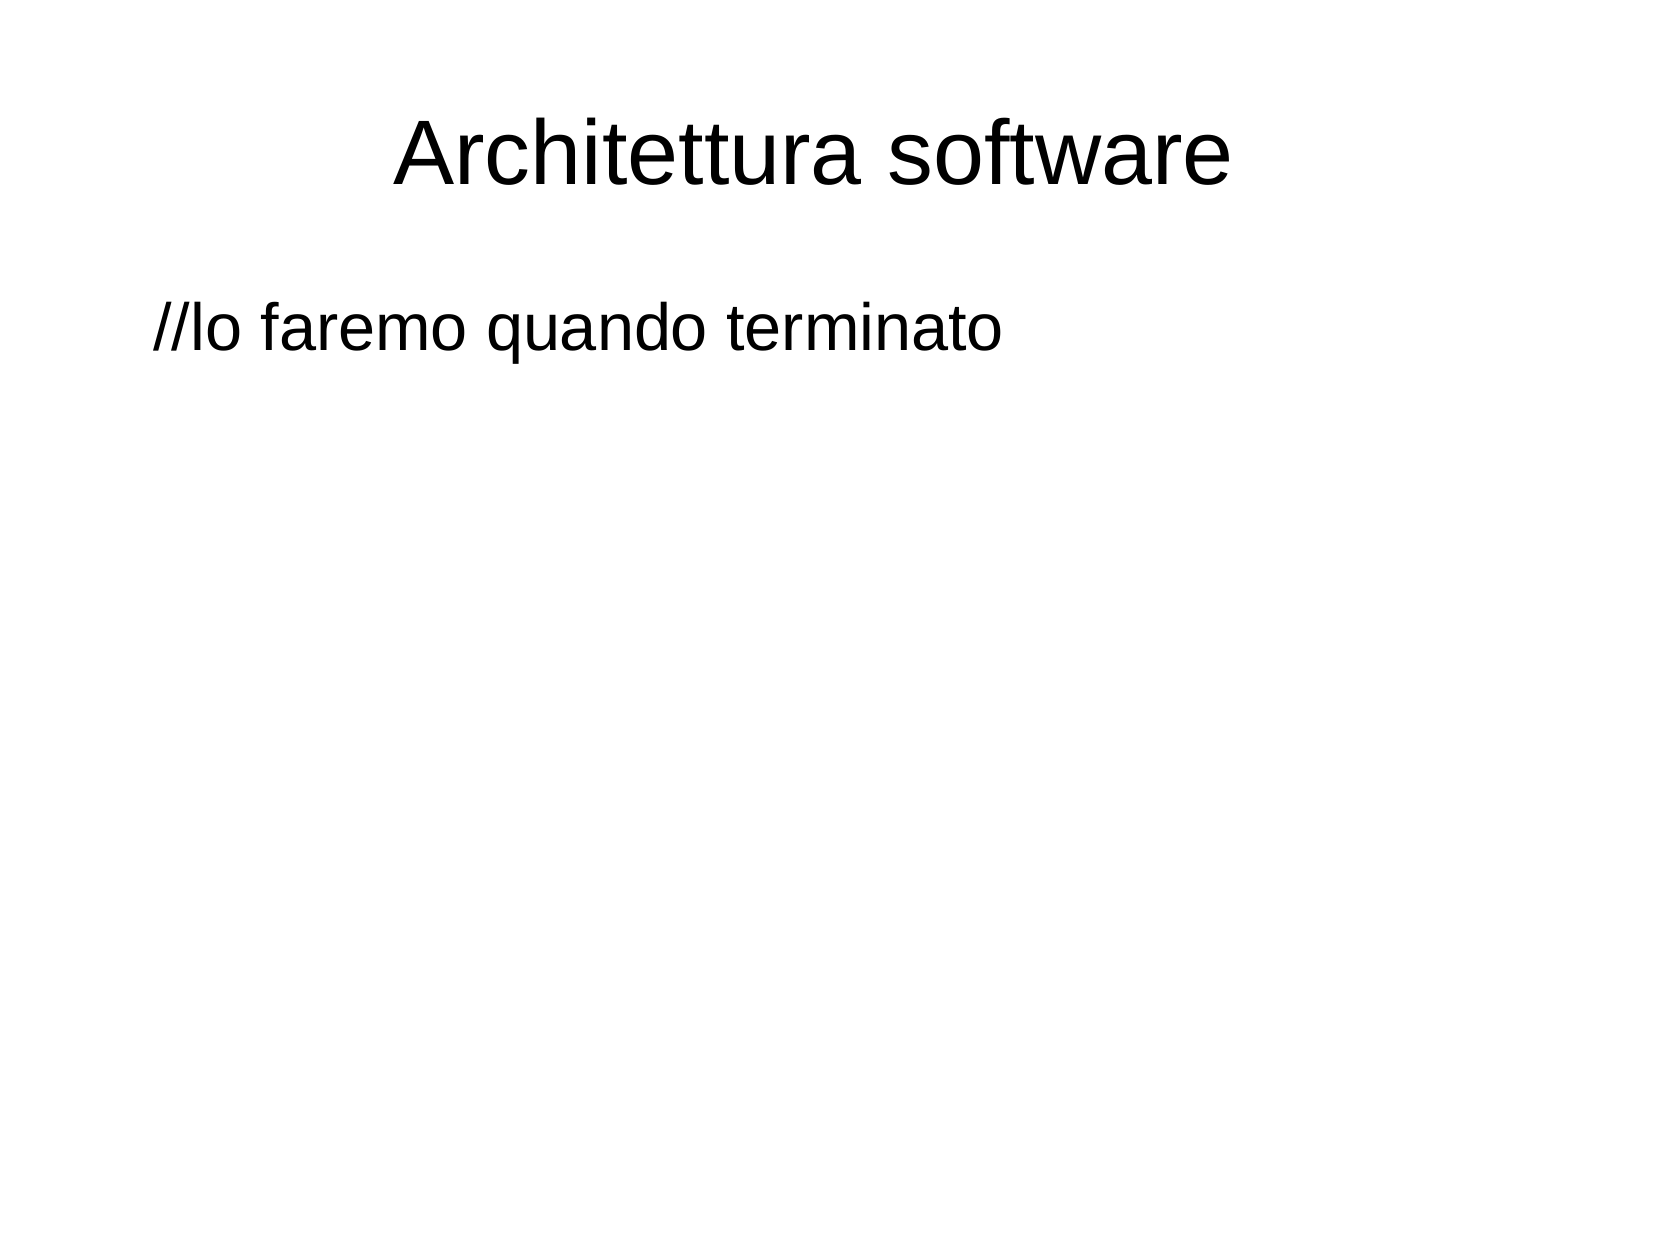

# Architettura software
//lo faremo quando terminato